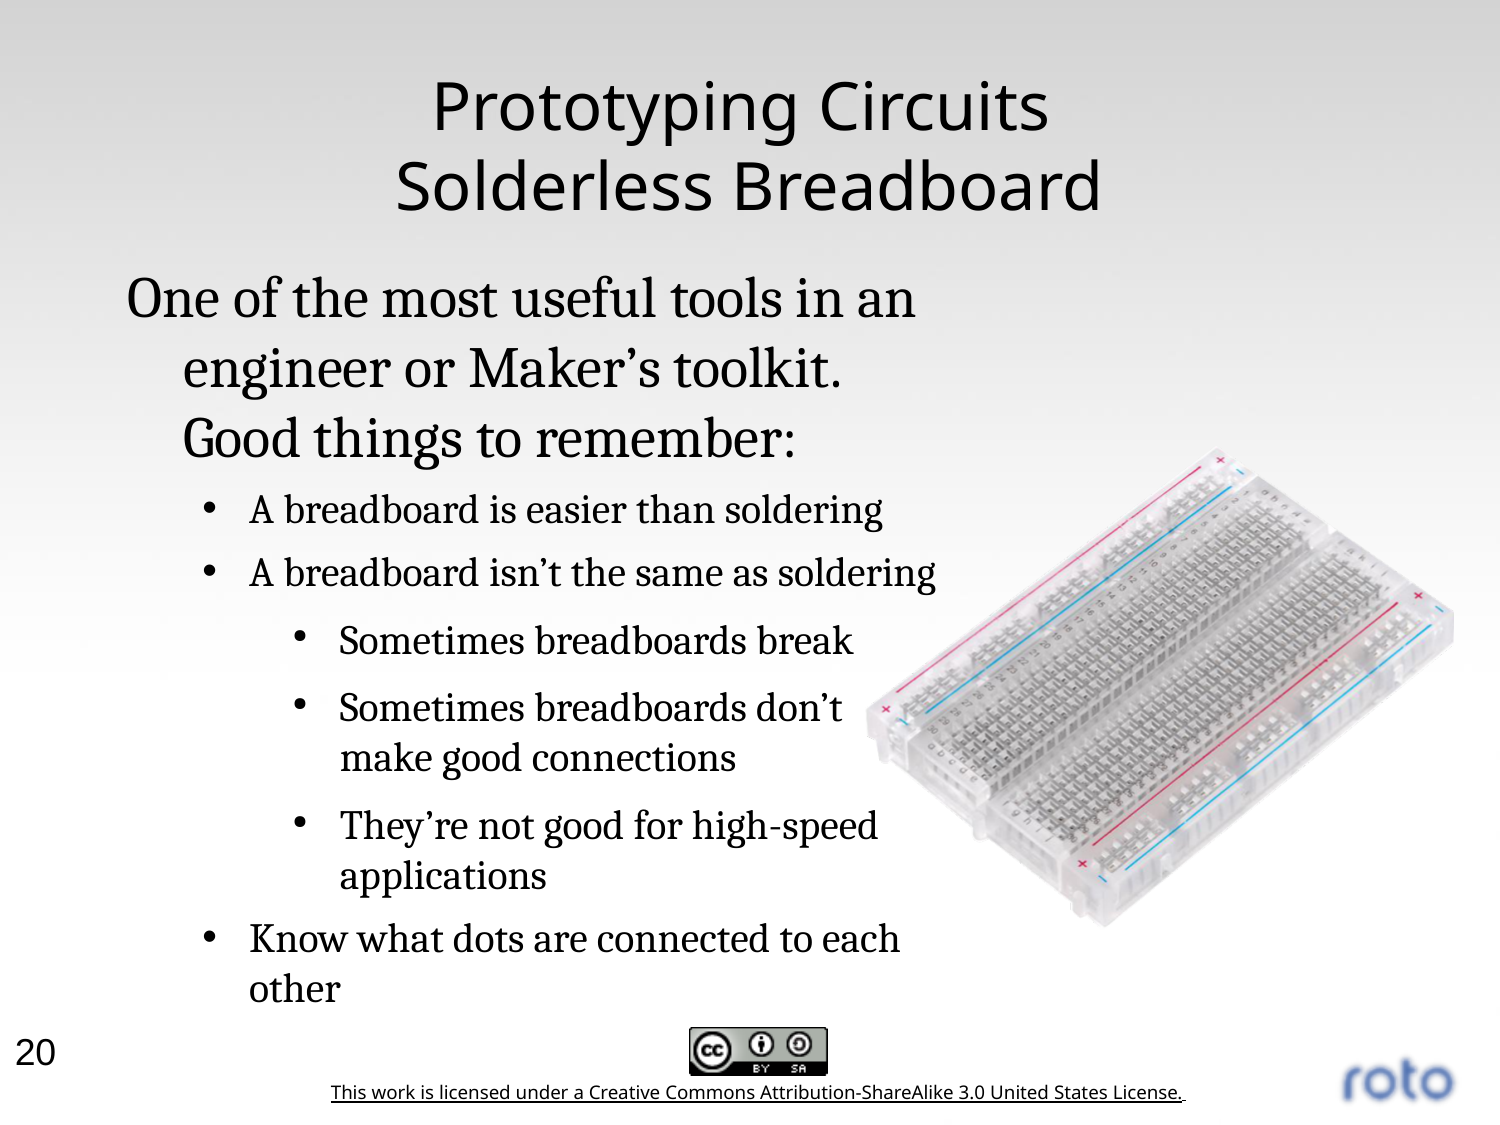

# Prototyping Circuits Solderless Breadboard
One of the most useful tools in an engineer or Maker’s toolkit. Good things to remember:
A breadboard is easier than soldering
A breadboard isn’t the same as soldering
Sometimes breadboards break
Sometimes breadboards don’t make good connections
They’re not good for high-speed applications
Know what dots are connected to each other